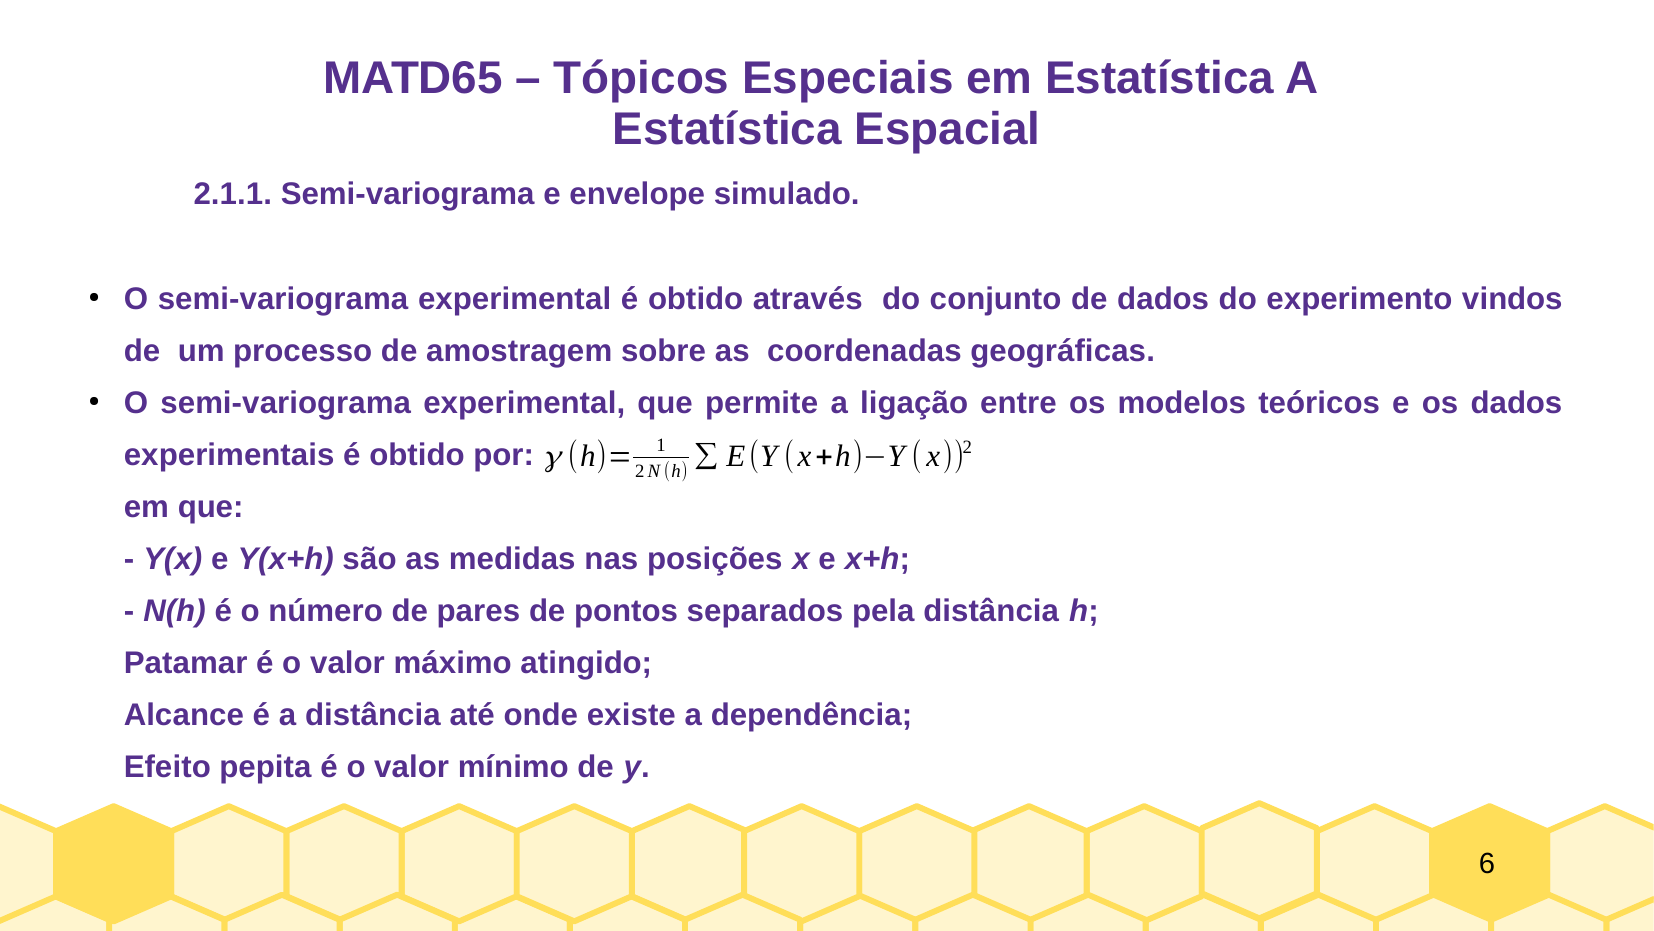

# MATD65 – Tópicos Especiais em Estatística A Estatística Espacial
 2.1.1. Semi-variograma e envelope simulado.
O semi-variograma experimental é obtido através do conjunto de dados do experimento vindos de um processo de amostragem sobre as coordenadas geográficas.
O semi-variograma experimental, que permite a ligação entre os modelos teóricos e os dados experimentais é obtido por:
em que:
- Y(x) e Y(x+h) são as medidas nas posições x e x+h;
- N(h) é o número de pares de pontos separados pela distância h;
Patamar é o valor máximo atingido;
Alcance é a distância até onde existe a dependência;
Efeito pepita é o valor mínimo de y.